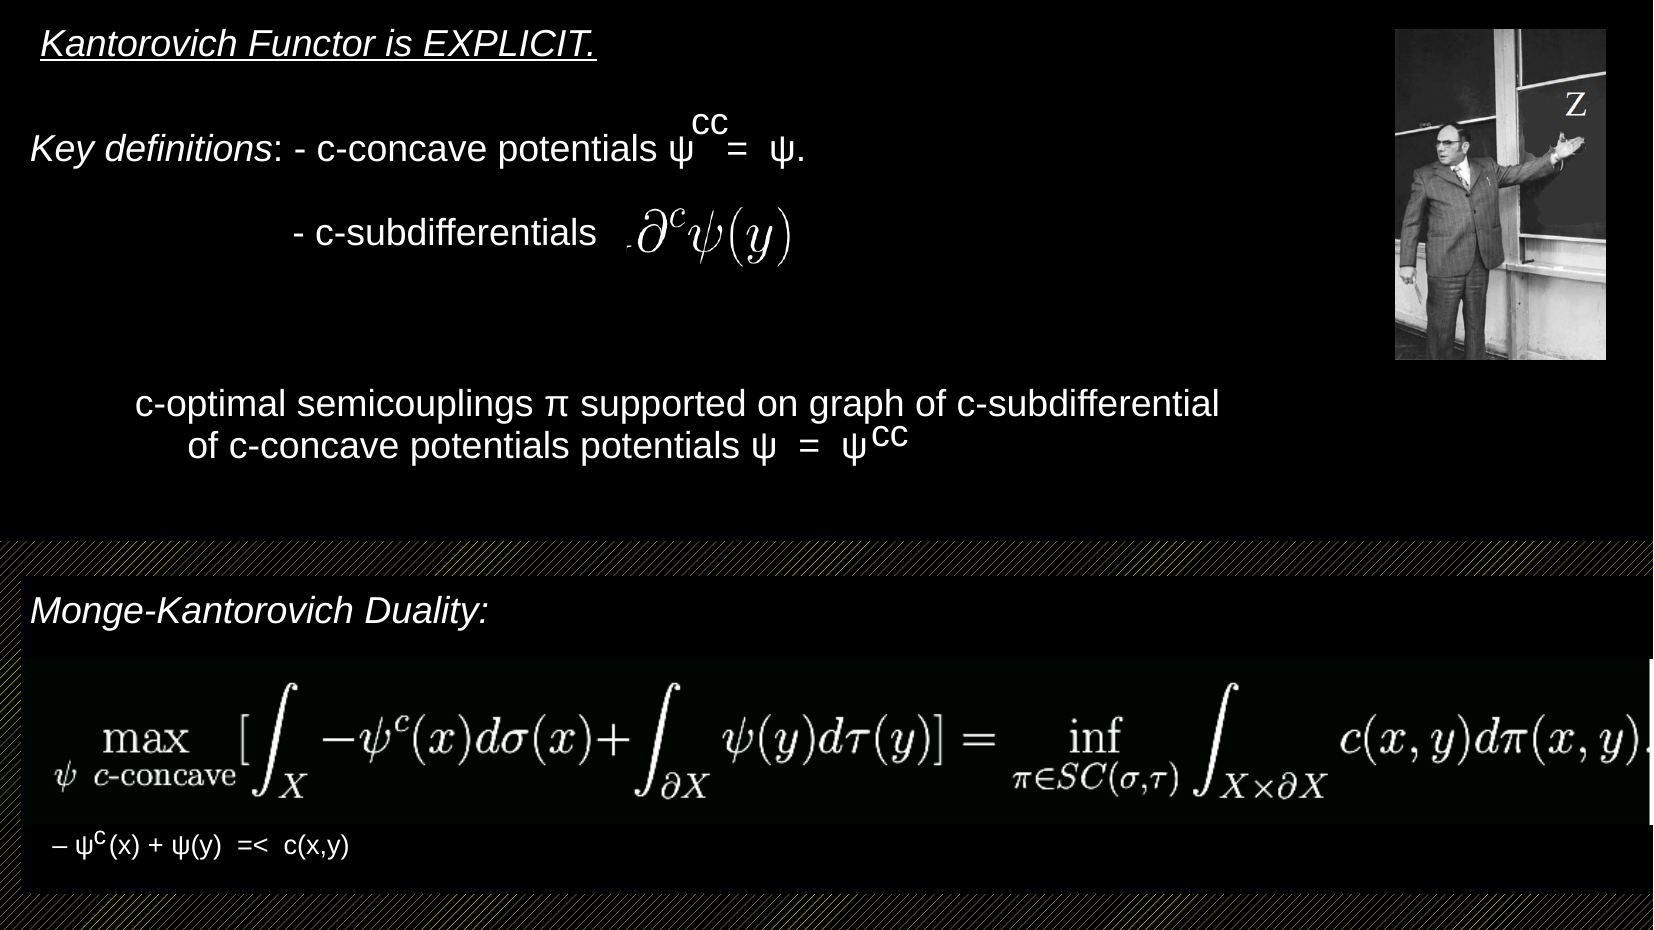

Kantorovich Functor is EXPLICIT.
 cc
Key definitions: - c-concave potentials ψ = ψ.
 - c-subdifferentials
Monge-Kantorovich Duality:
c-optimal semicouplings π supported on graph of c-subdifferential
 of c-concave potentials potentials ψ = ψ
 cc
 c
 – ψ (x) + ψ(y) =< c(x,y)